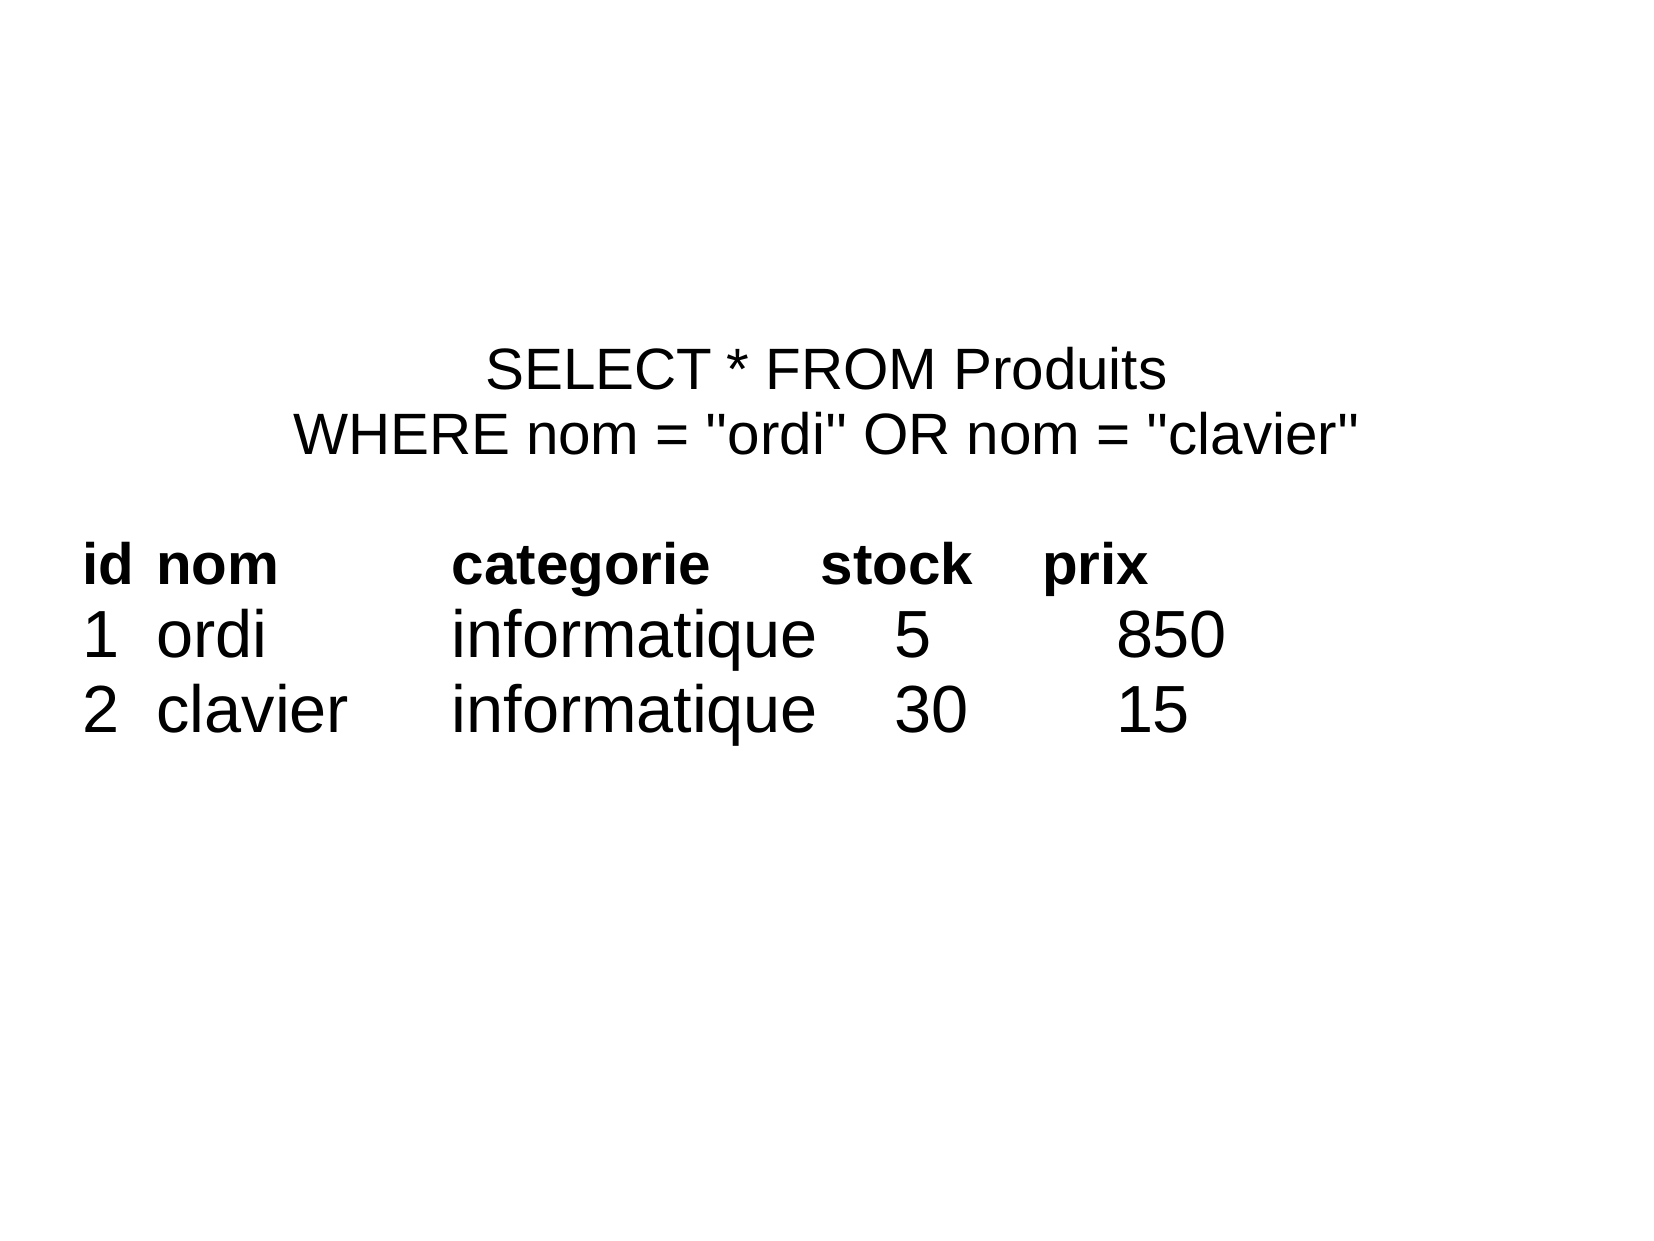

# SELECT * FROM Produits
WHERE nom = ''ordi'' OR nom = ''clavier''
id	nom			categorie		stock	prix
1	ordi			informatique		5			850
2	clavier		informatique		30		15